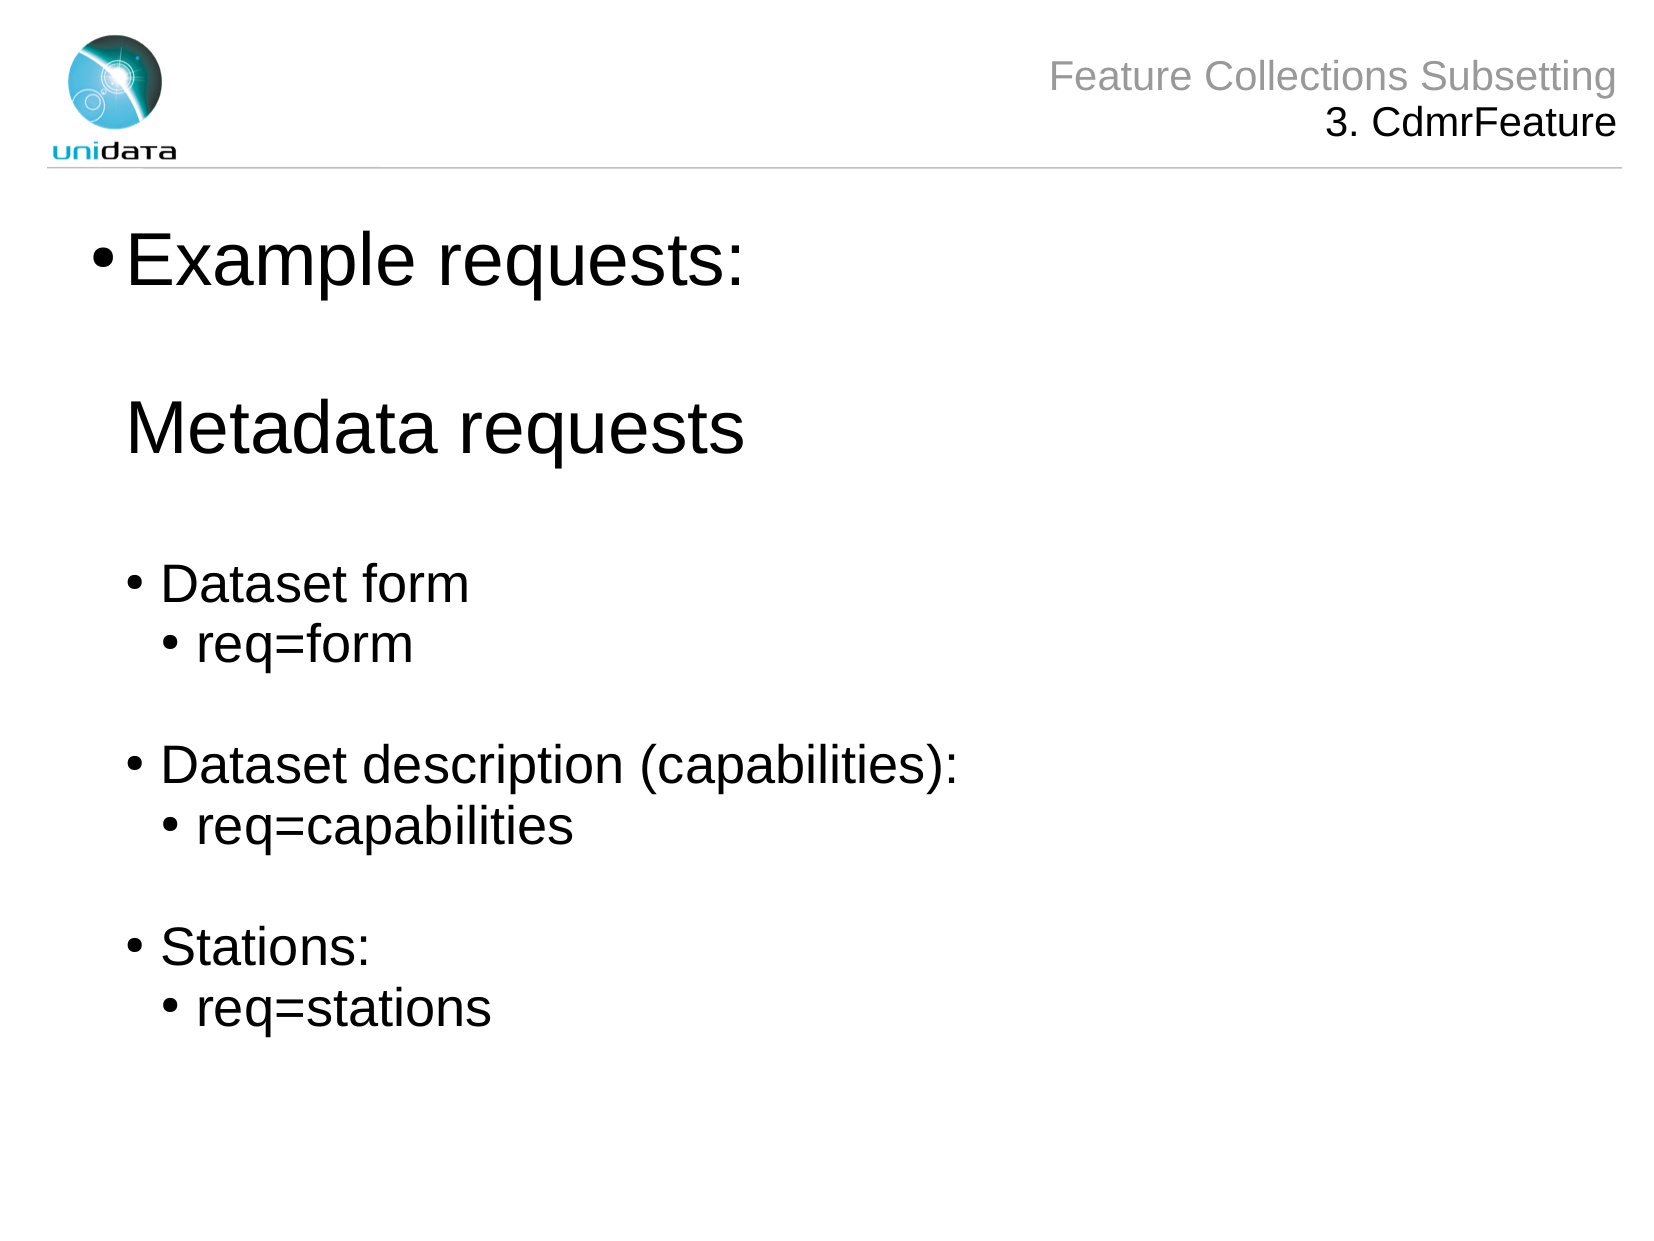

Feature Collections Subsetting
3. CdmrFeature
Example requests:
Metadata requests
Dataset form
req=form
Dataset description (capabilities):
req=capabilities
Stations:
req=stations